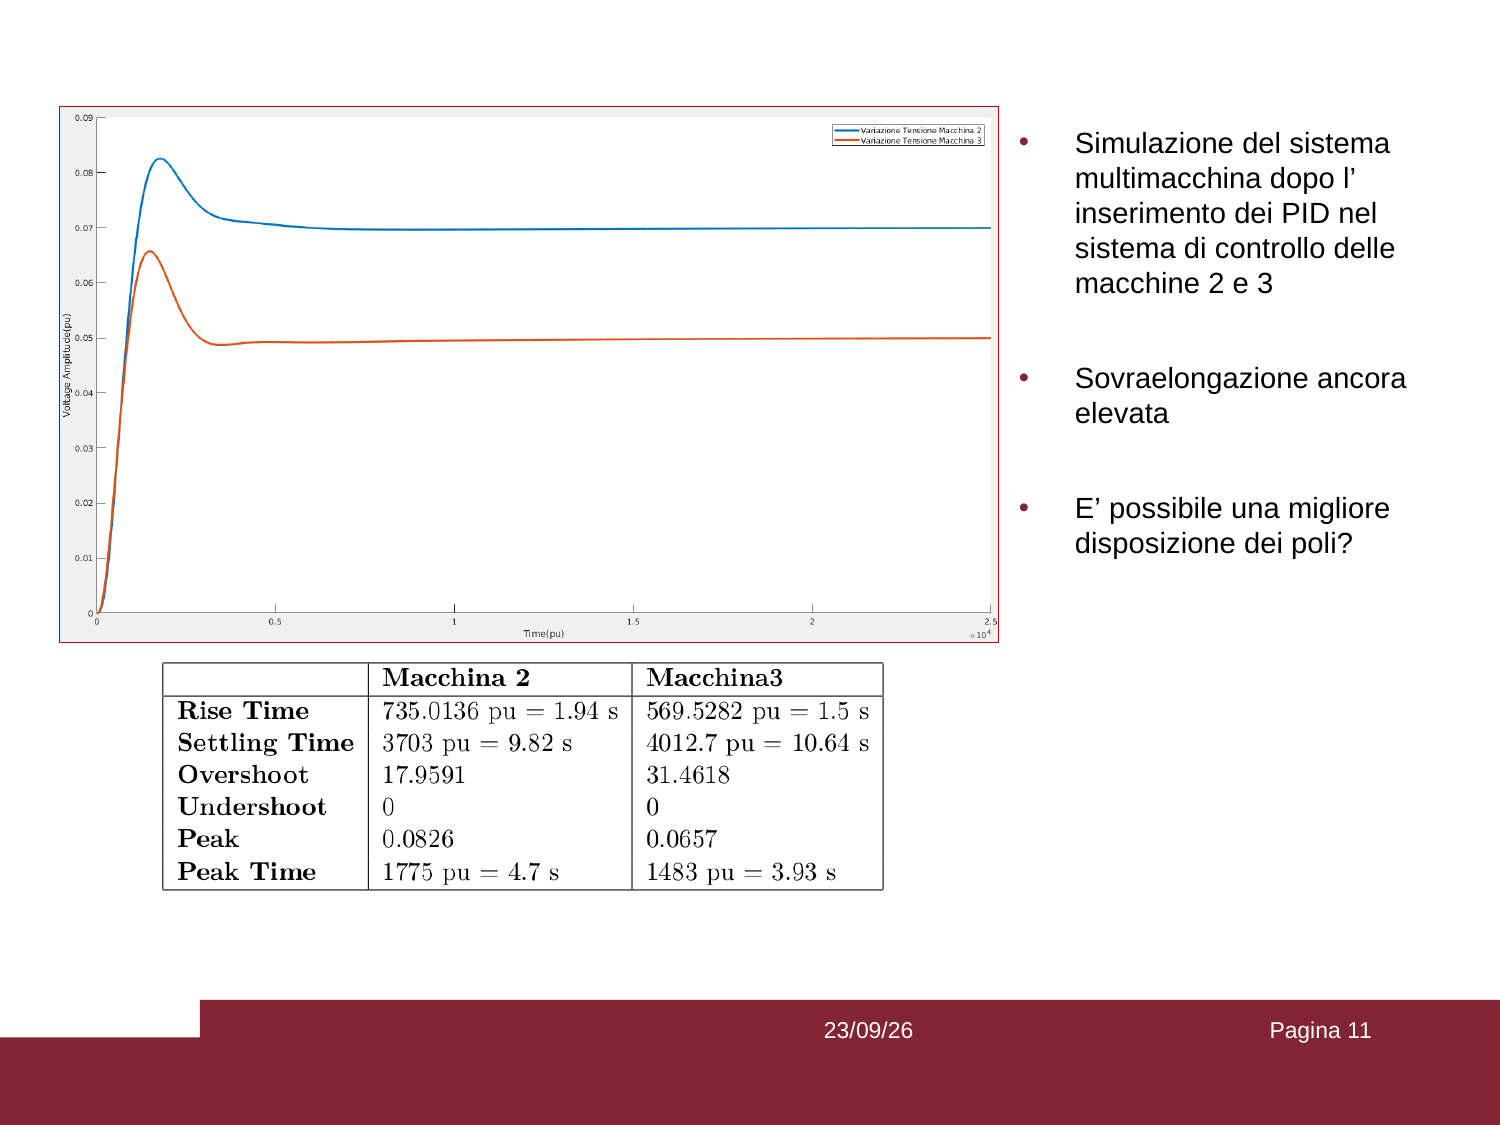

# Simulazione del sistema multimacchina dopo l’ inserimento dei PID nel sistema di controllo delle macchine 2 e 3
Sovraelongazione ancora elevata
E’ possibile una migliore disposizione dei poli?
Titolo Presentazione
11